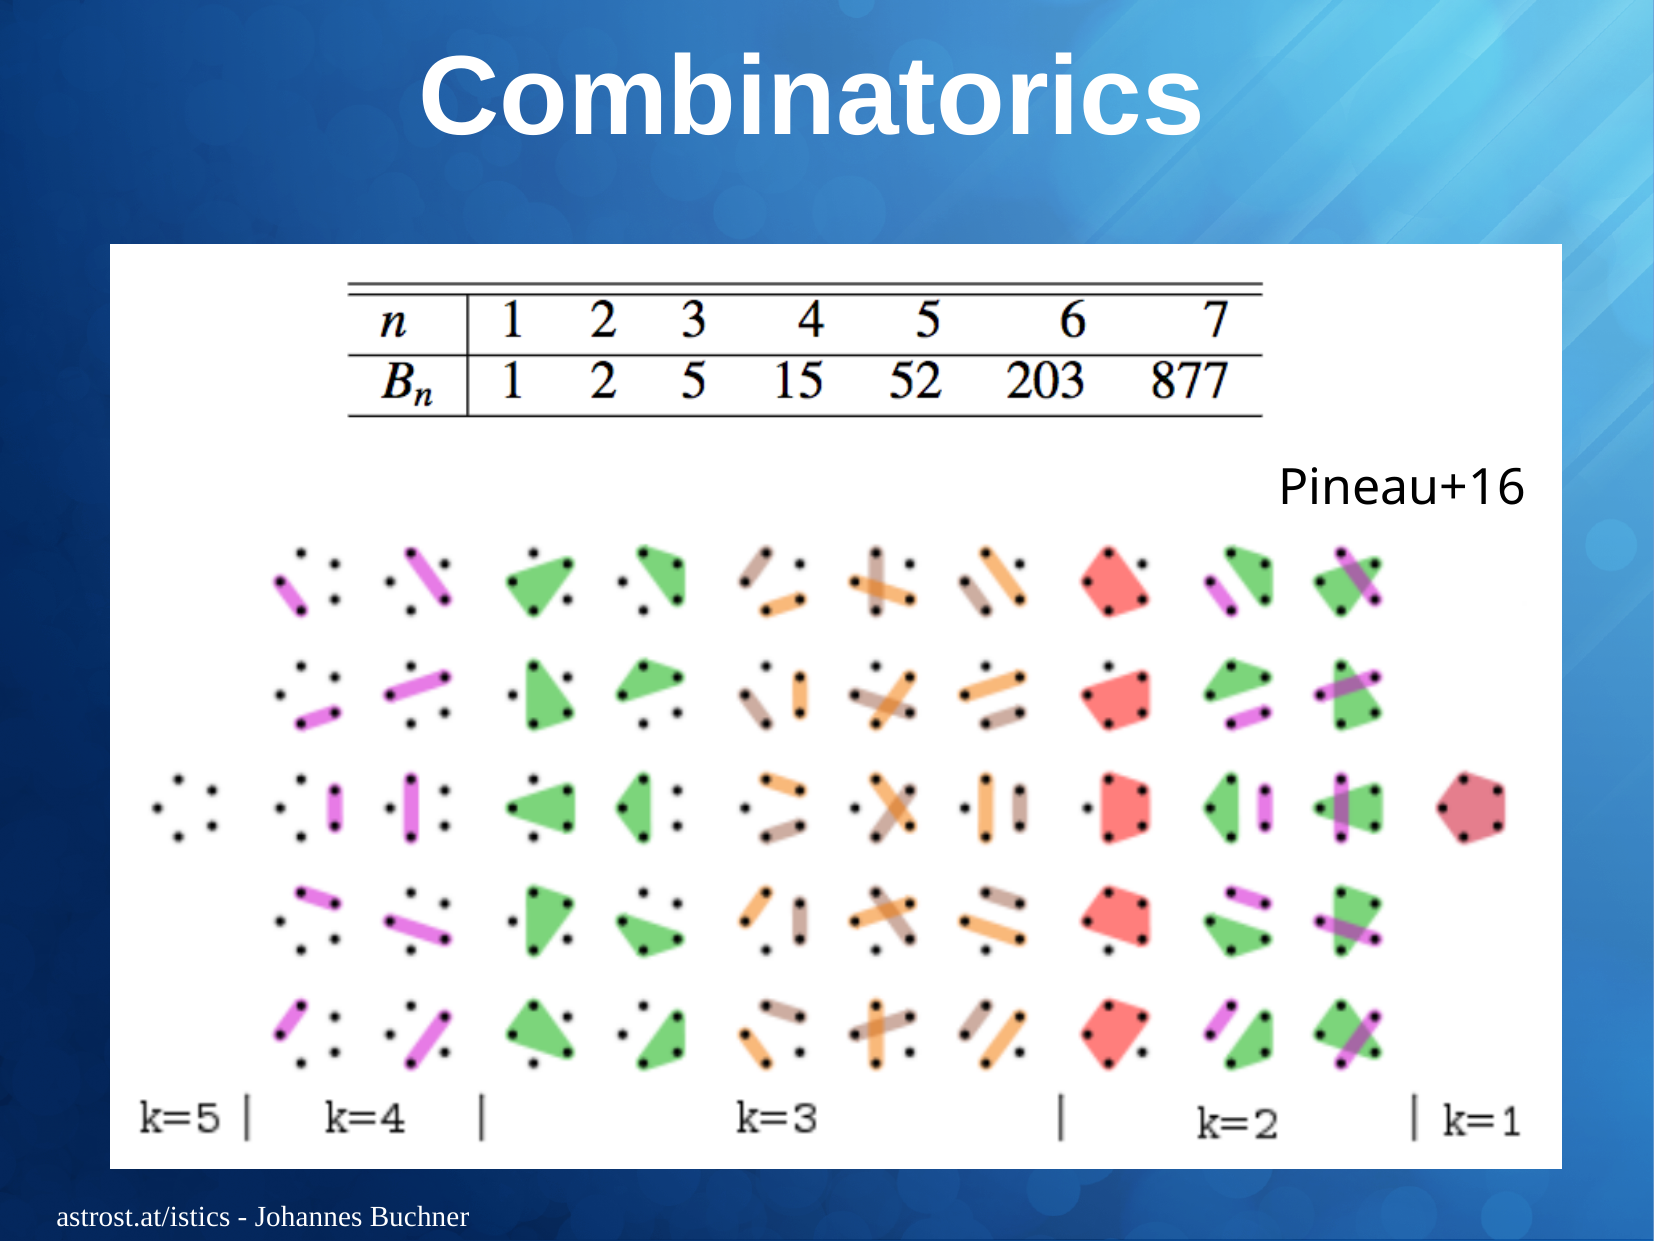

# Combinatorics
Pineau+16
astrost.at/istics - Johannes Buchner